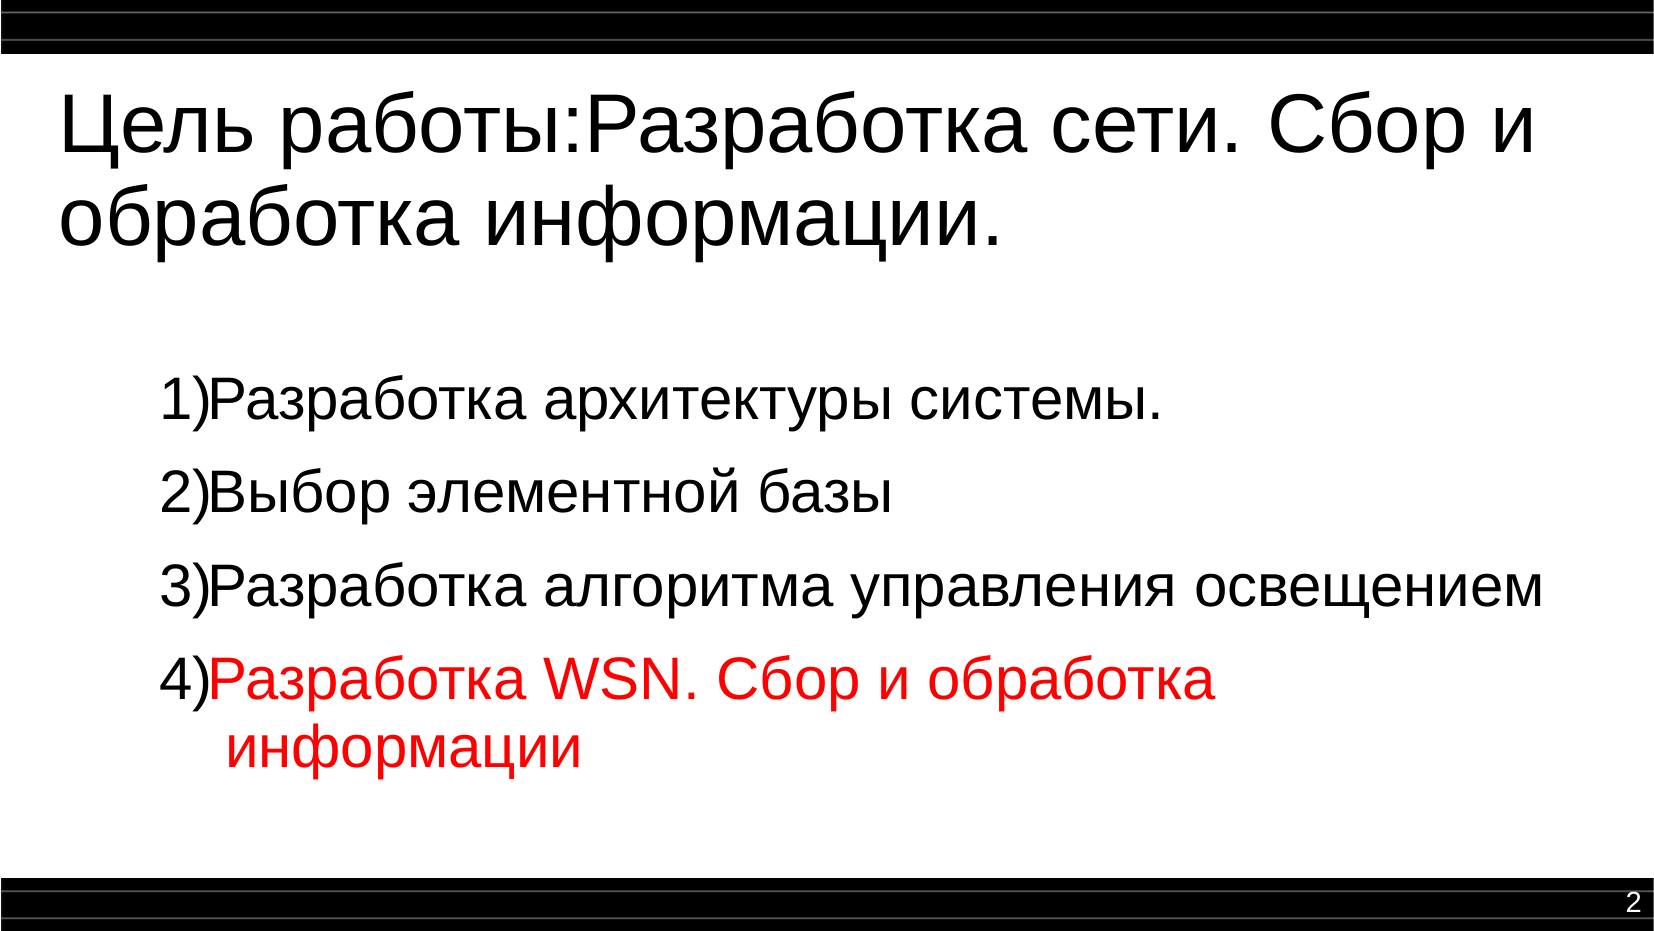

# Цель работы:Разработка сети. Сбор и обработка информации.
Разработка архитектуры системы.
Выбор элементной базы
Разработка алгоритма управления освещением
Разработка WSN. Сбор и обработка информации